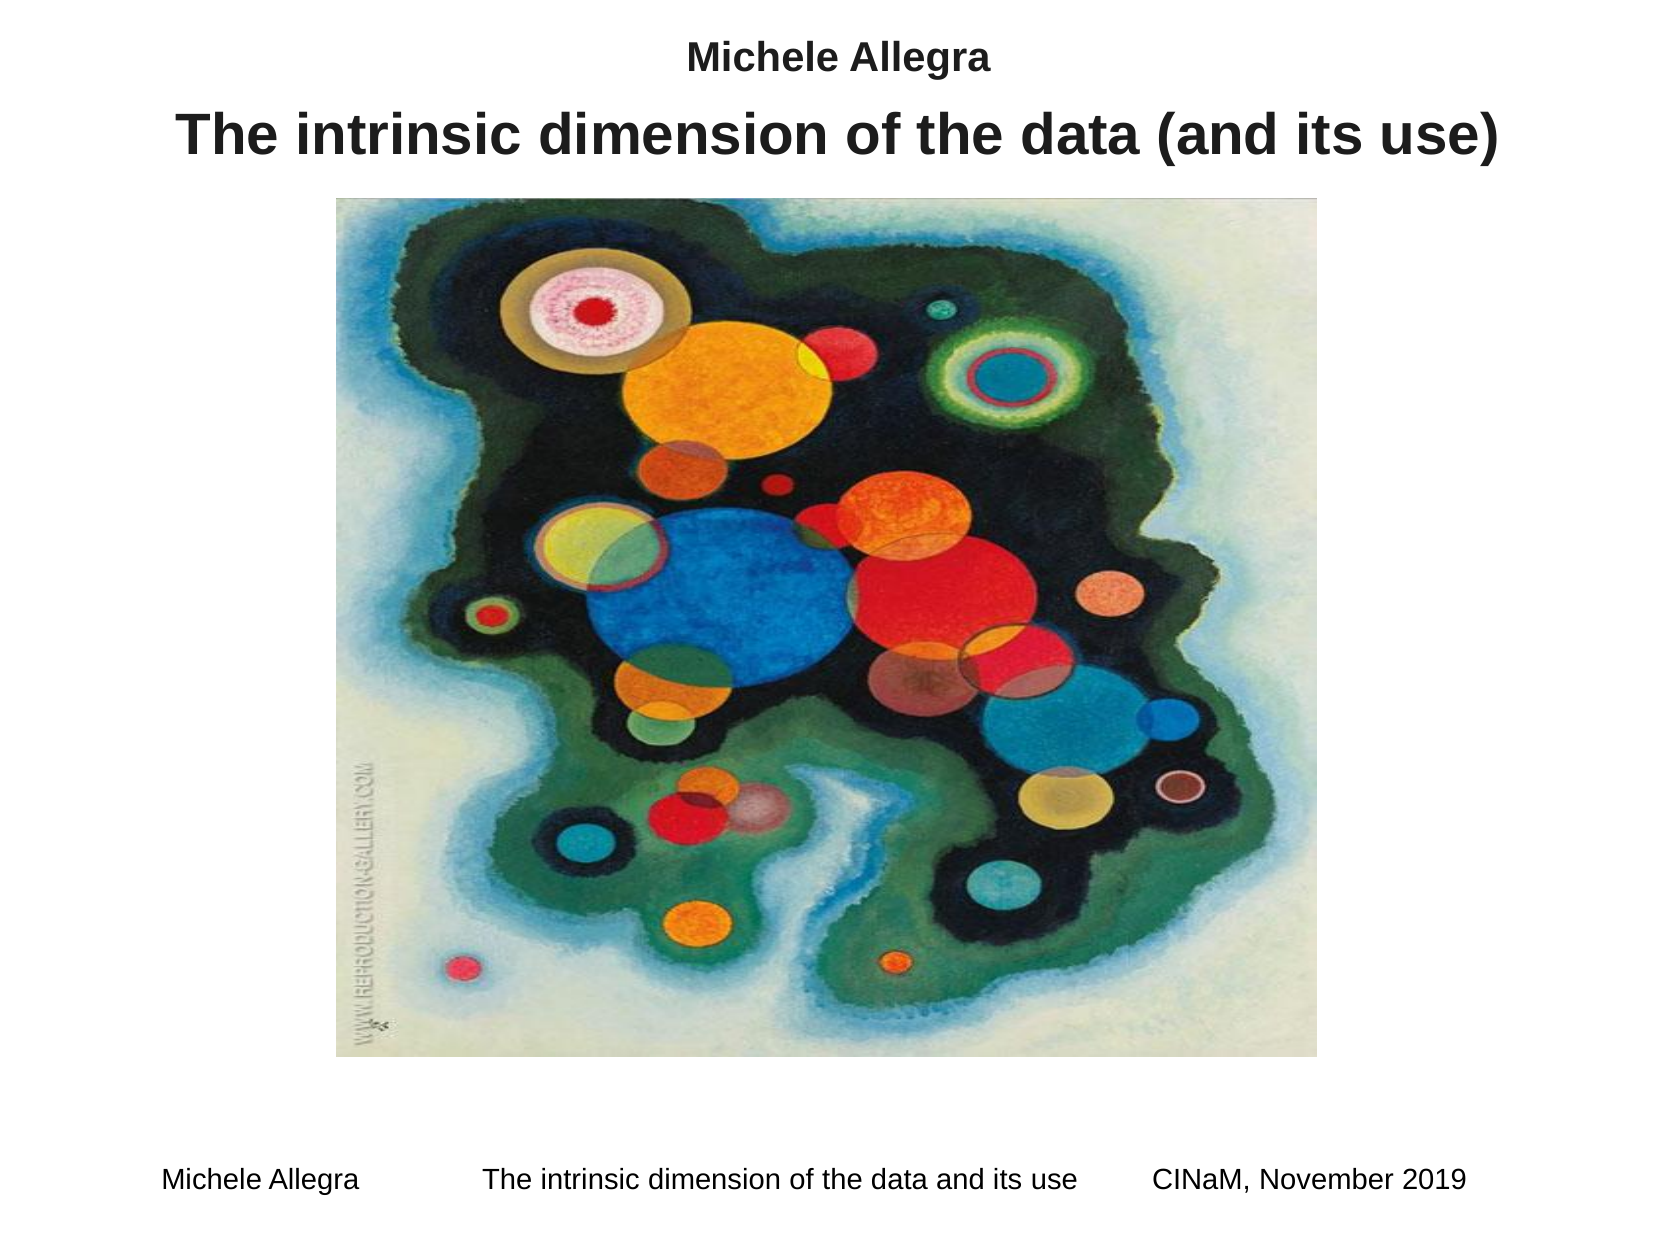

Michele Allegra
# The intrinsic dimension of the data (and its use)
Michele Allegra The intrinsic dimension of the data and its use CINaM, November 2019